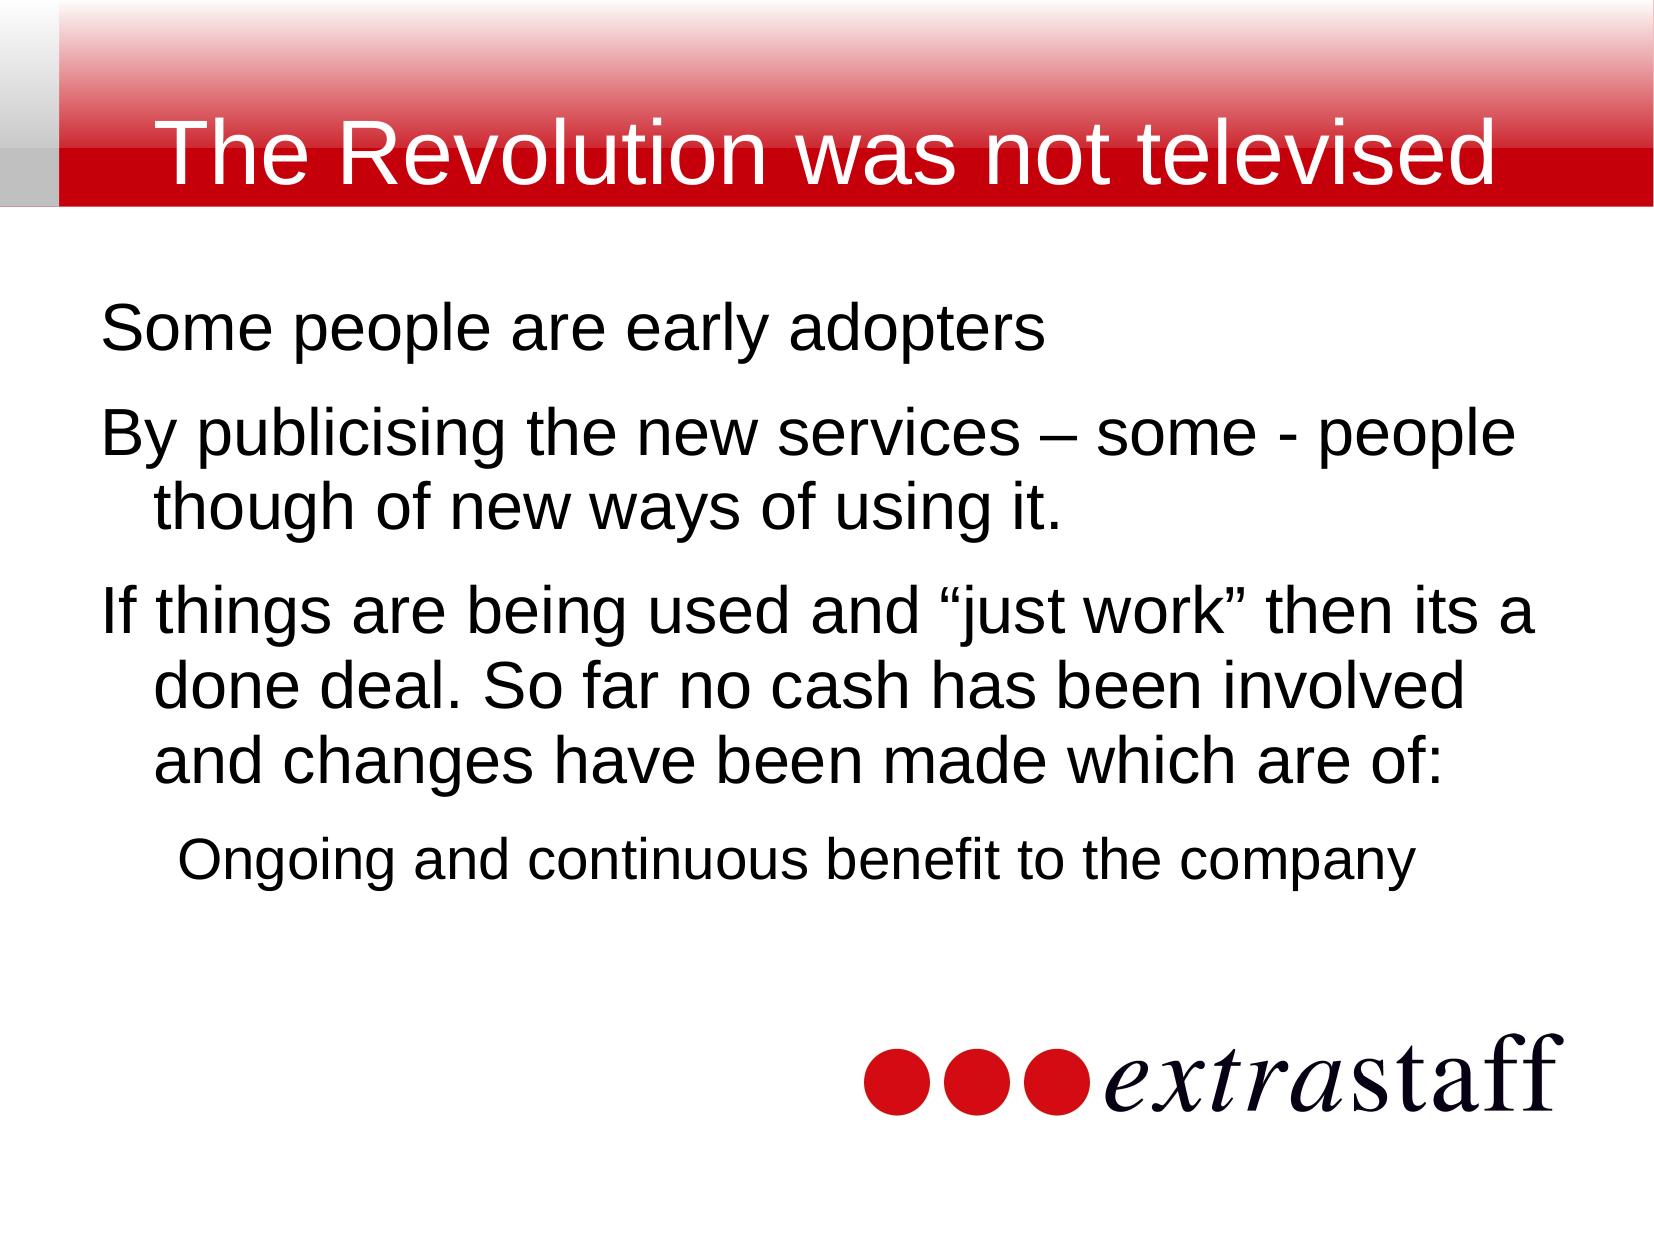

# The Revolution was not televised
Some people are early adopters
By publicising the new services – some - people though of new ways of using it.
If things are being used and “just work” then its a done deal. So far no cash has been involved and changes have been made which are of:
Ongoing and continuous benefit to the company